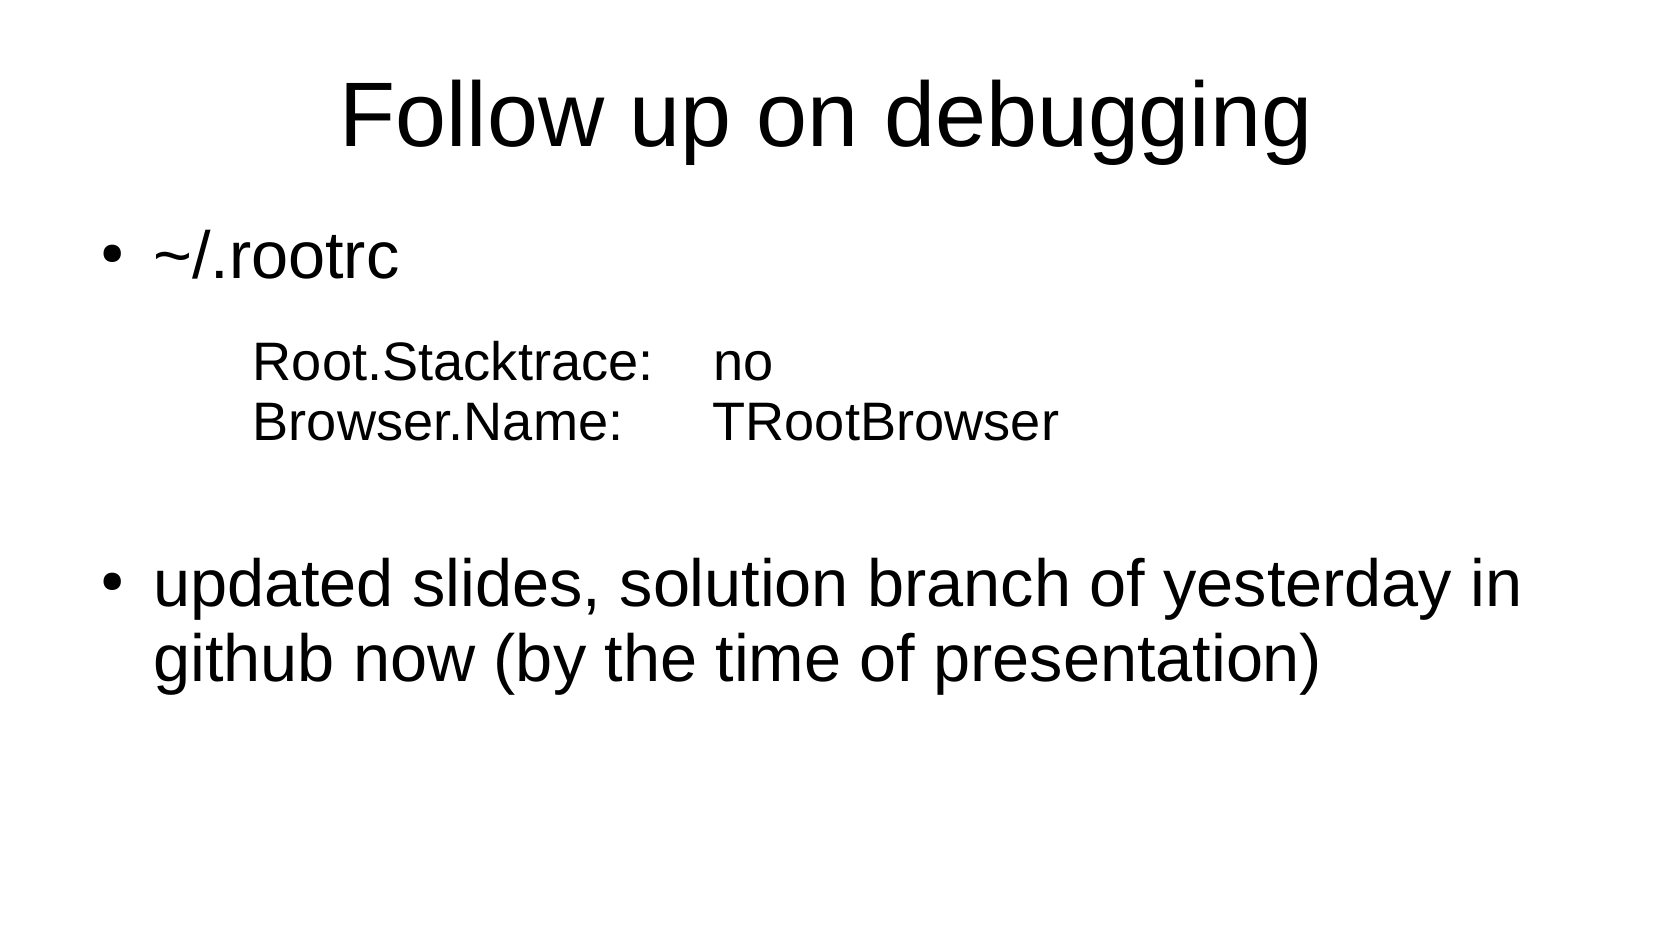

# Follow up on debugging
~/.rootrc
updated slides, solution branch of yesterday in github now (by the time of presentation)
Root.Stacktrace: no
Browser.Name: TRootBrowser